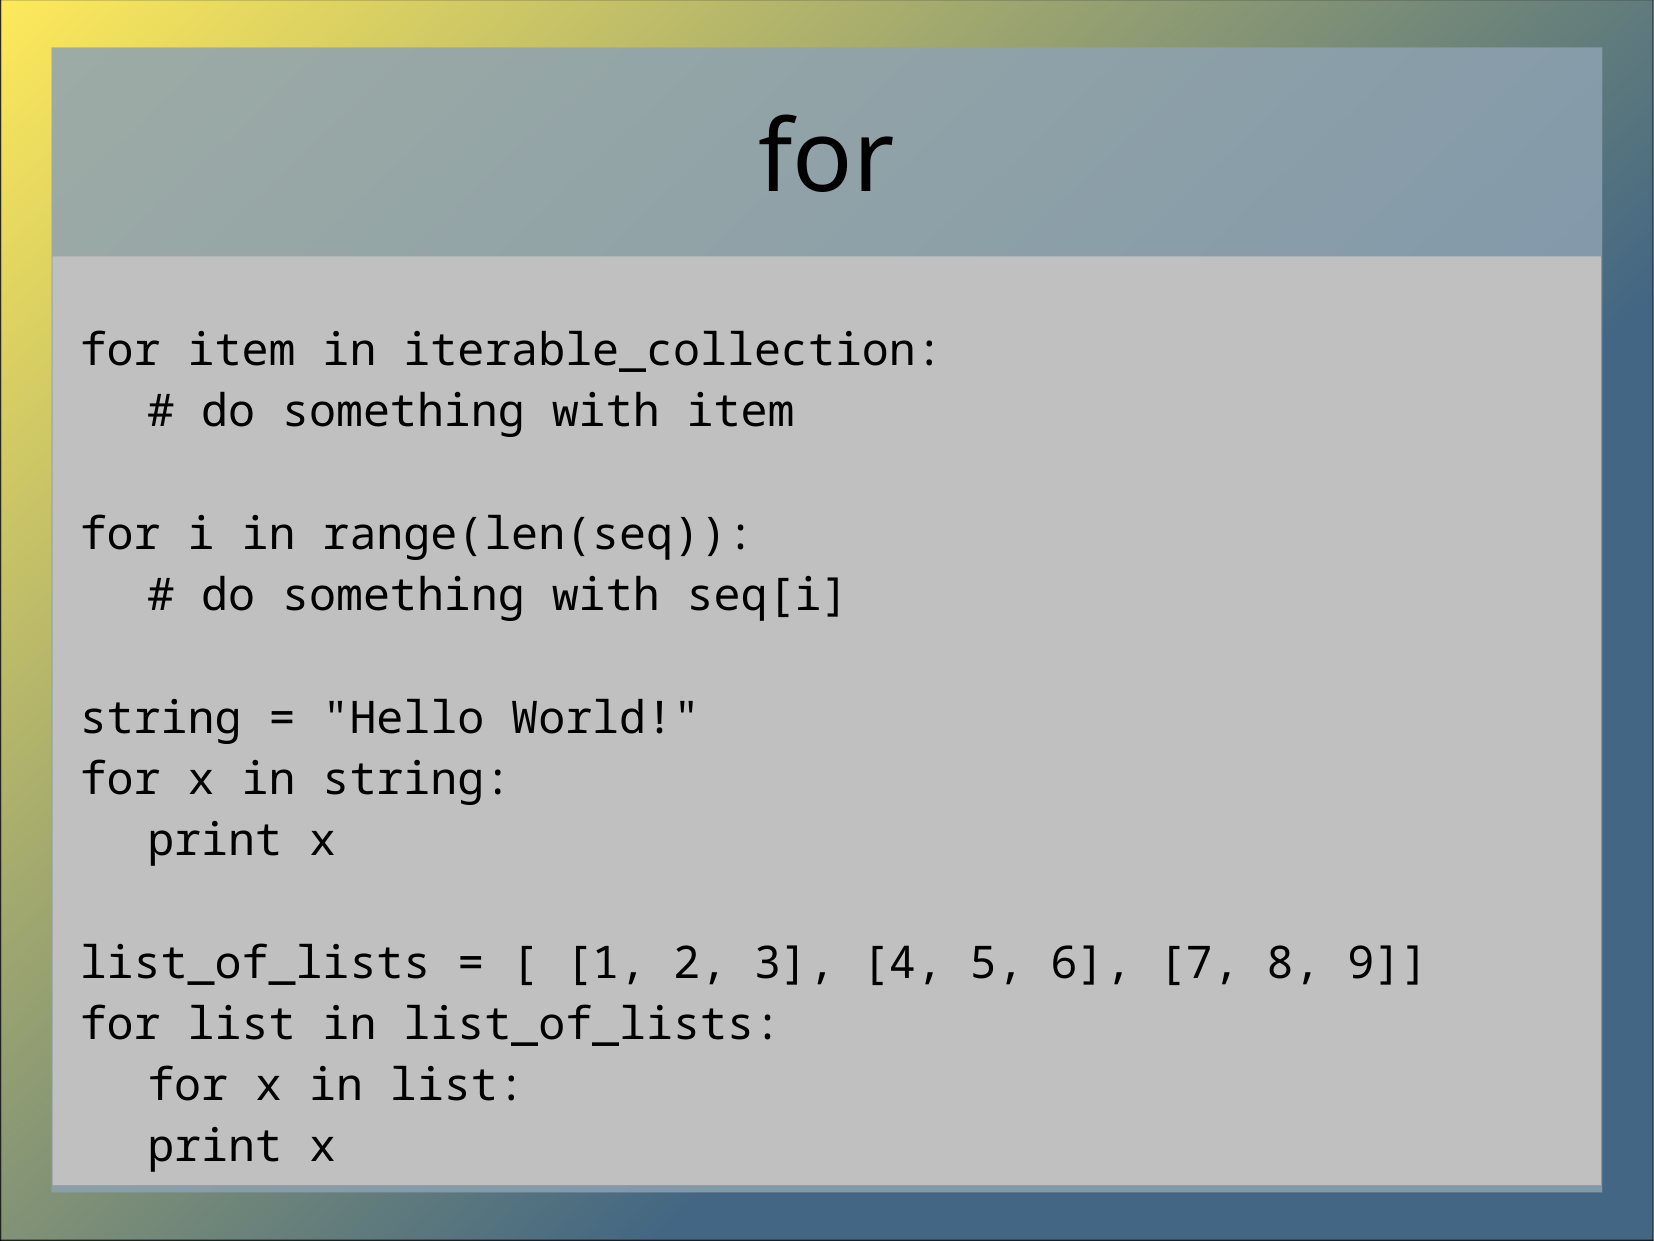

# for
for item in iterable_collection:
	# do something with item
for i in range(len(seq)):
	# do something with seq[i]
string = "Hello World!"
for x in string:
	print x
list_of_lists = [ [1, 2, 3], [4, 5, 6], [7, 8, 9]]
for list in list_of_lists:
	for x in list:
		print x